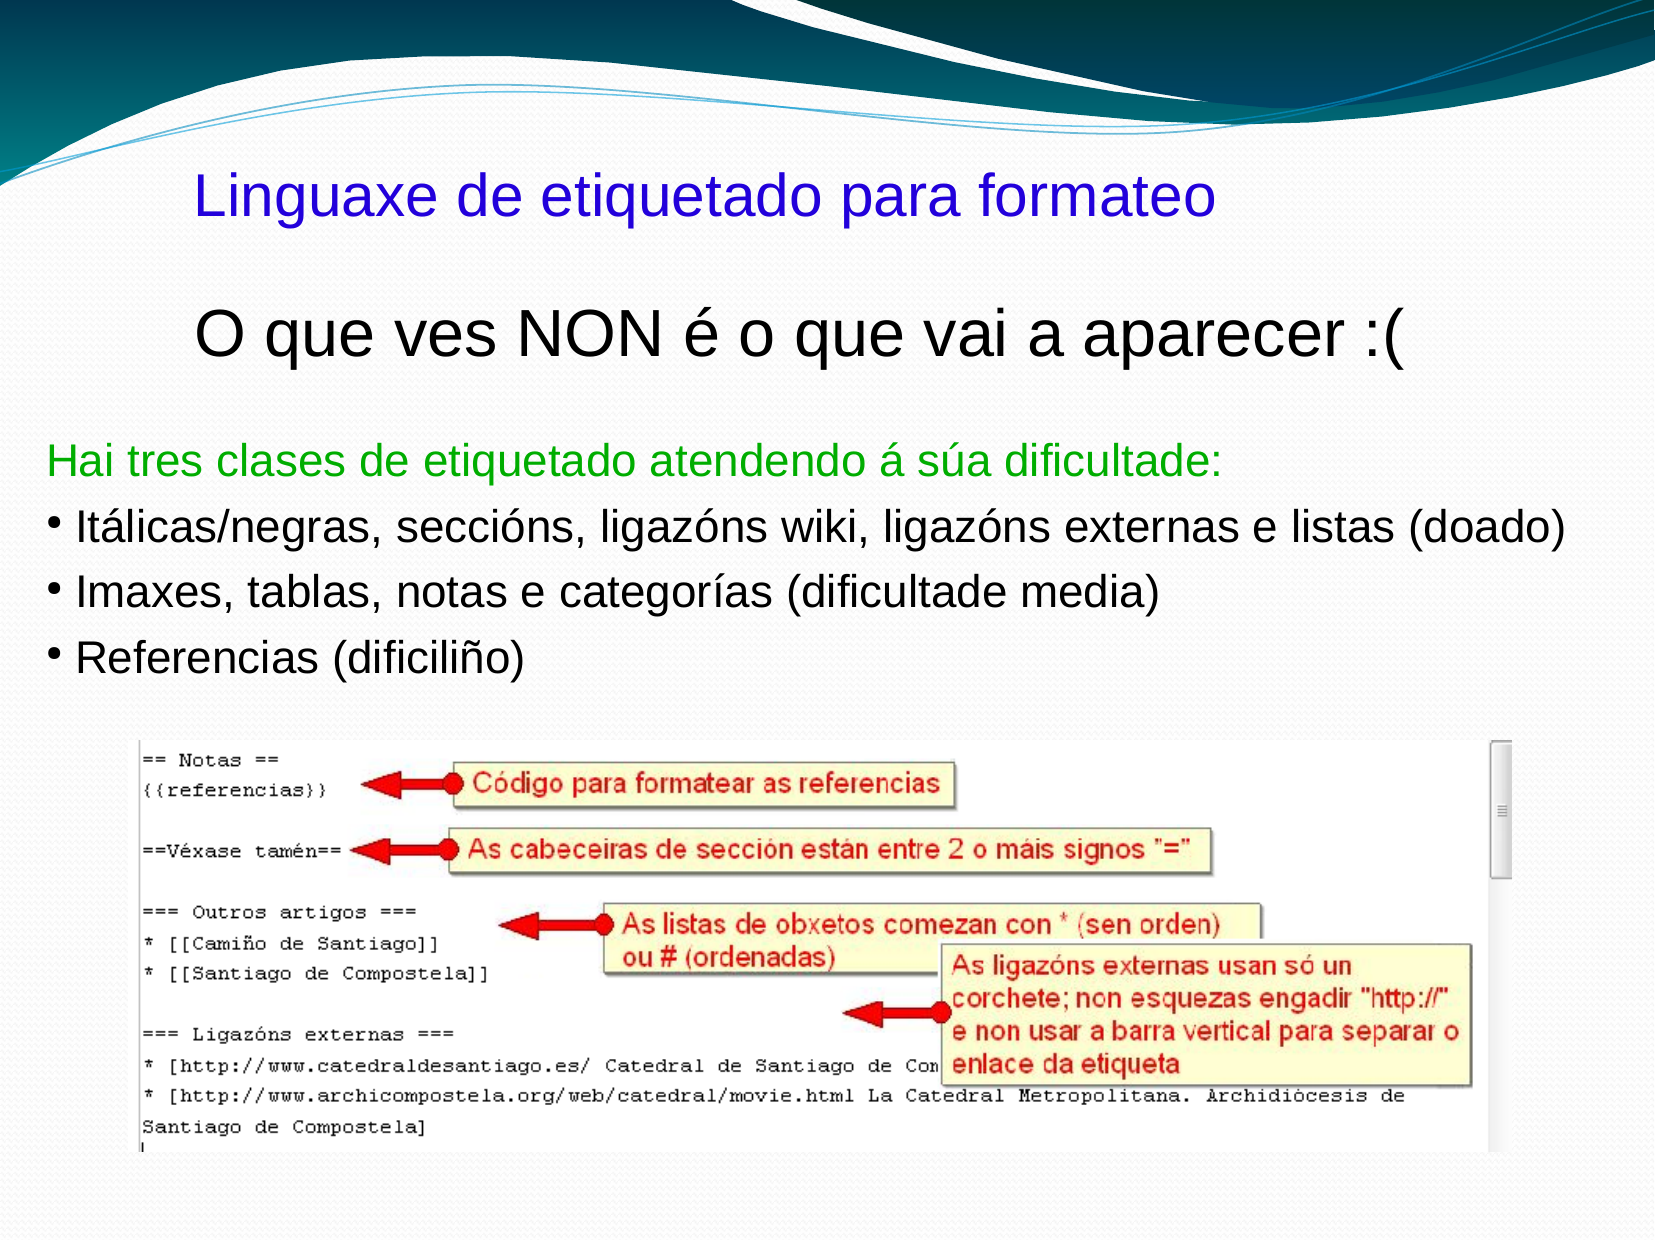

# Linguaxe de etiquetado para formateo
O que ves NON é o que vai a aparecer :(
Hai tres clases de etiquetado atendendo á súa dificultade:
 Itálicas/negras, seccións, ligazóns wiki, ligazóns externas e listas (doado)
 Imaxes, tablas, notas e categorías (dificultade media)
 Referencias (dificiliño)